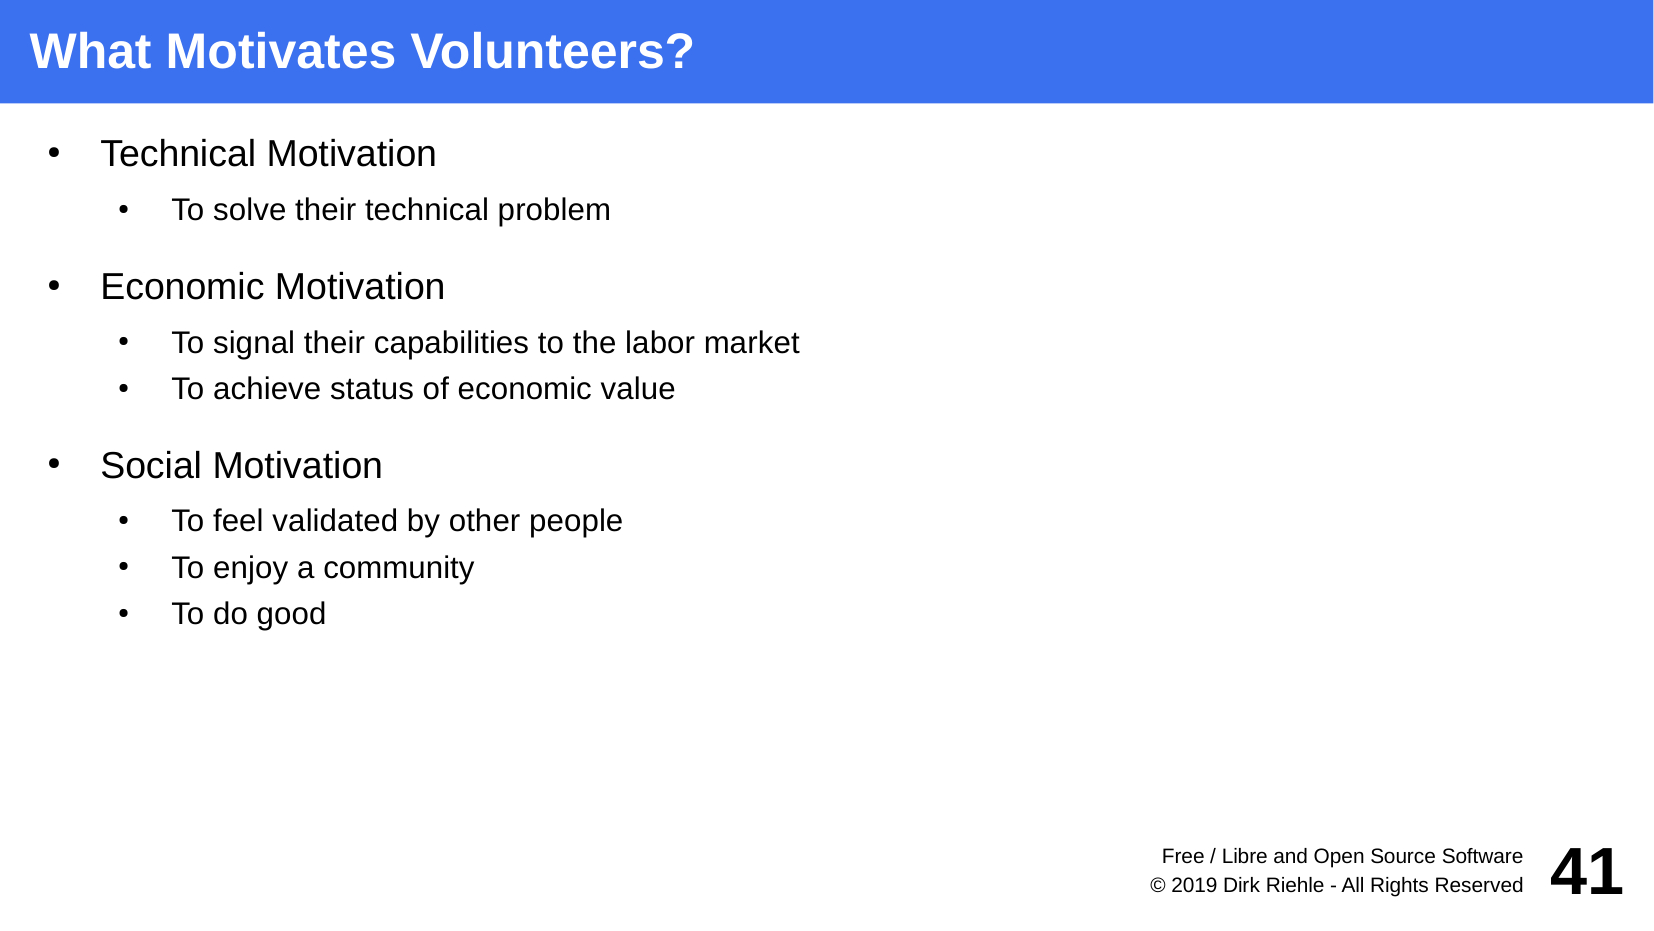

# What Motivates Volunteers?
Technical Motivation
To solve their technical problem
Economic Motivation
To signal their capabilities to the labor market
To achieve status of economic value
Social Motivation
To feel validated by other people
To enjoy a community
To do good
Free / Libre and Open Source Software
41
© 2019 Dirk Riehle - All Rights Reserved